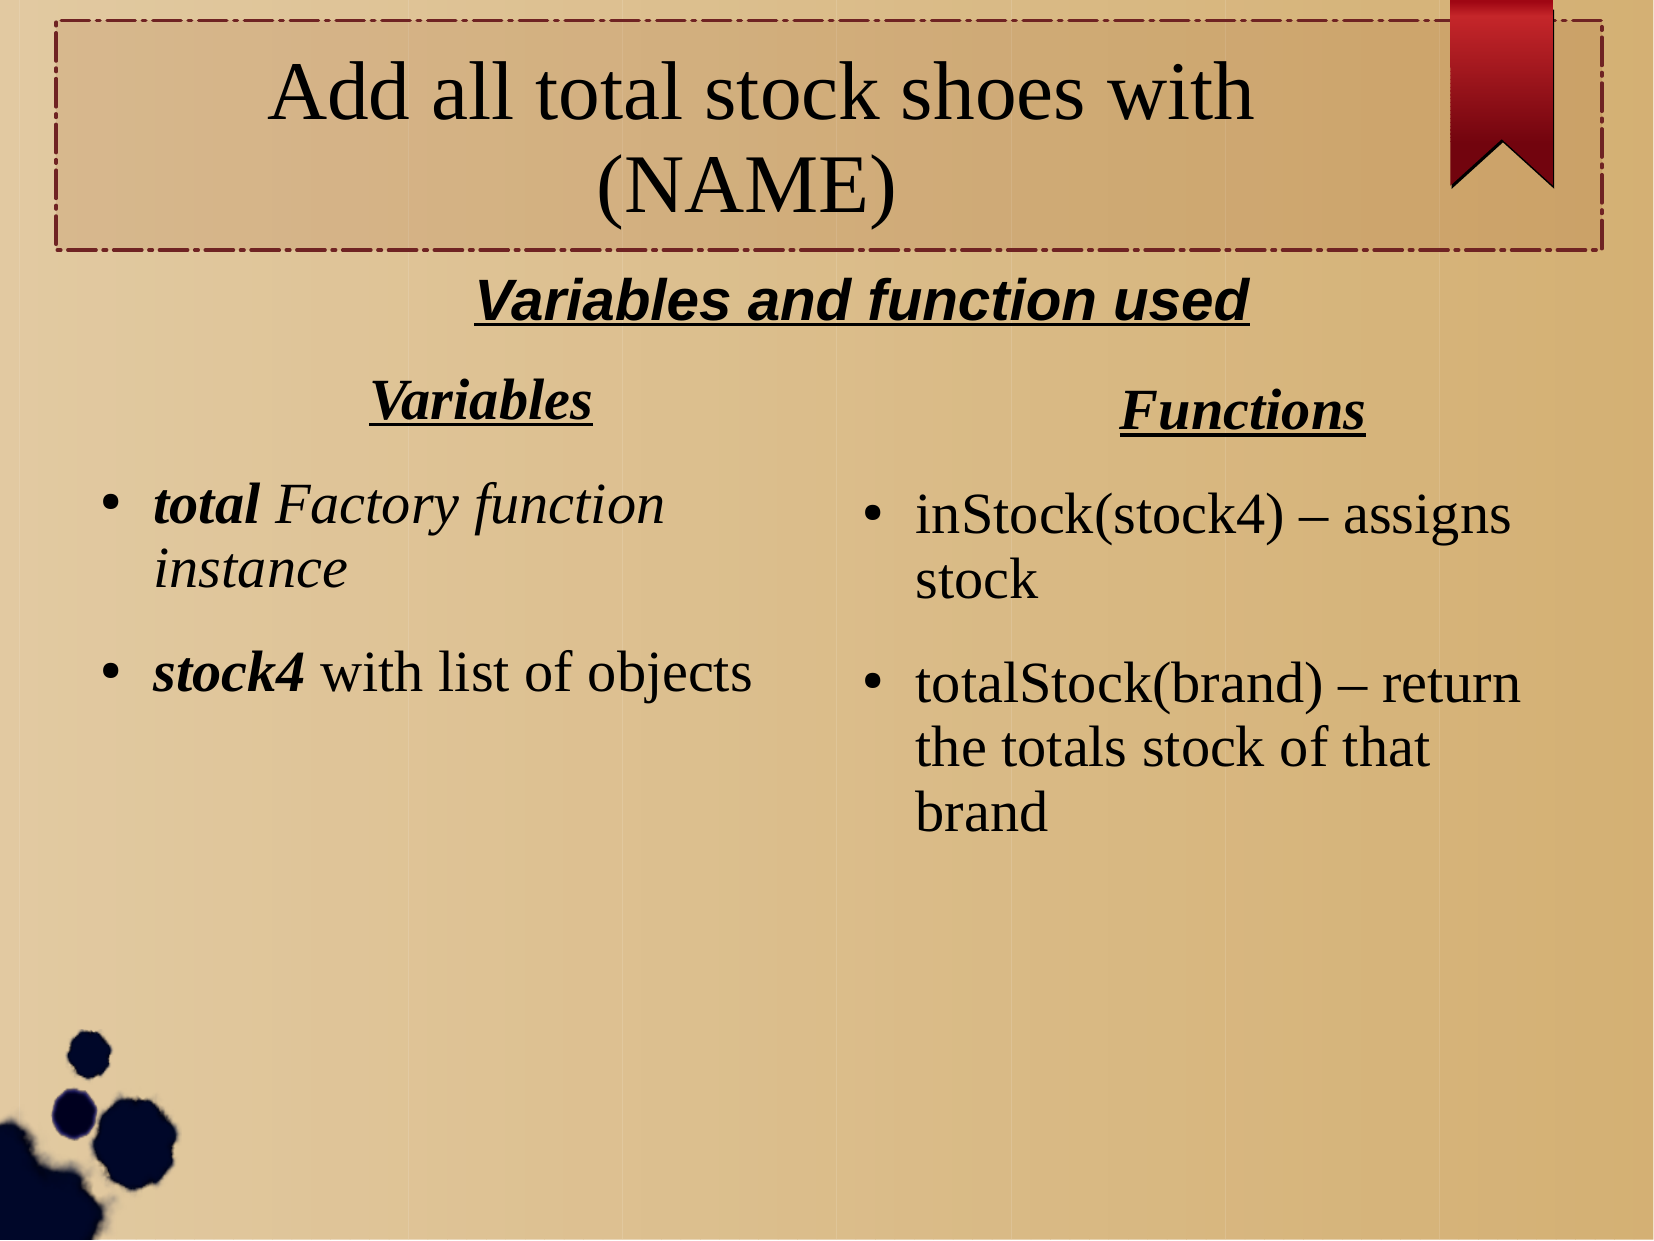

# Add all total stock shoes with (NAME)
Variables and function used
Variables
total Factory function instance
stock4 with list of objects
Functions
inStock(stock4) – assigns stock
totalStock(brand) – return the totals stock of that brand